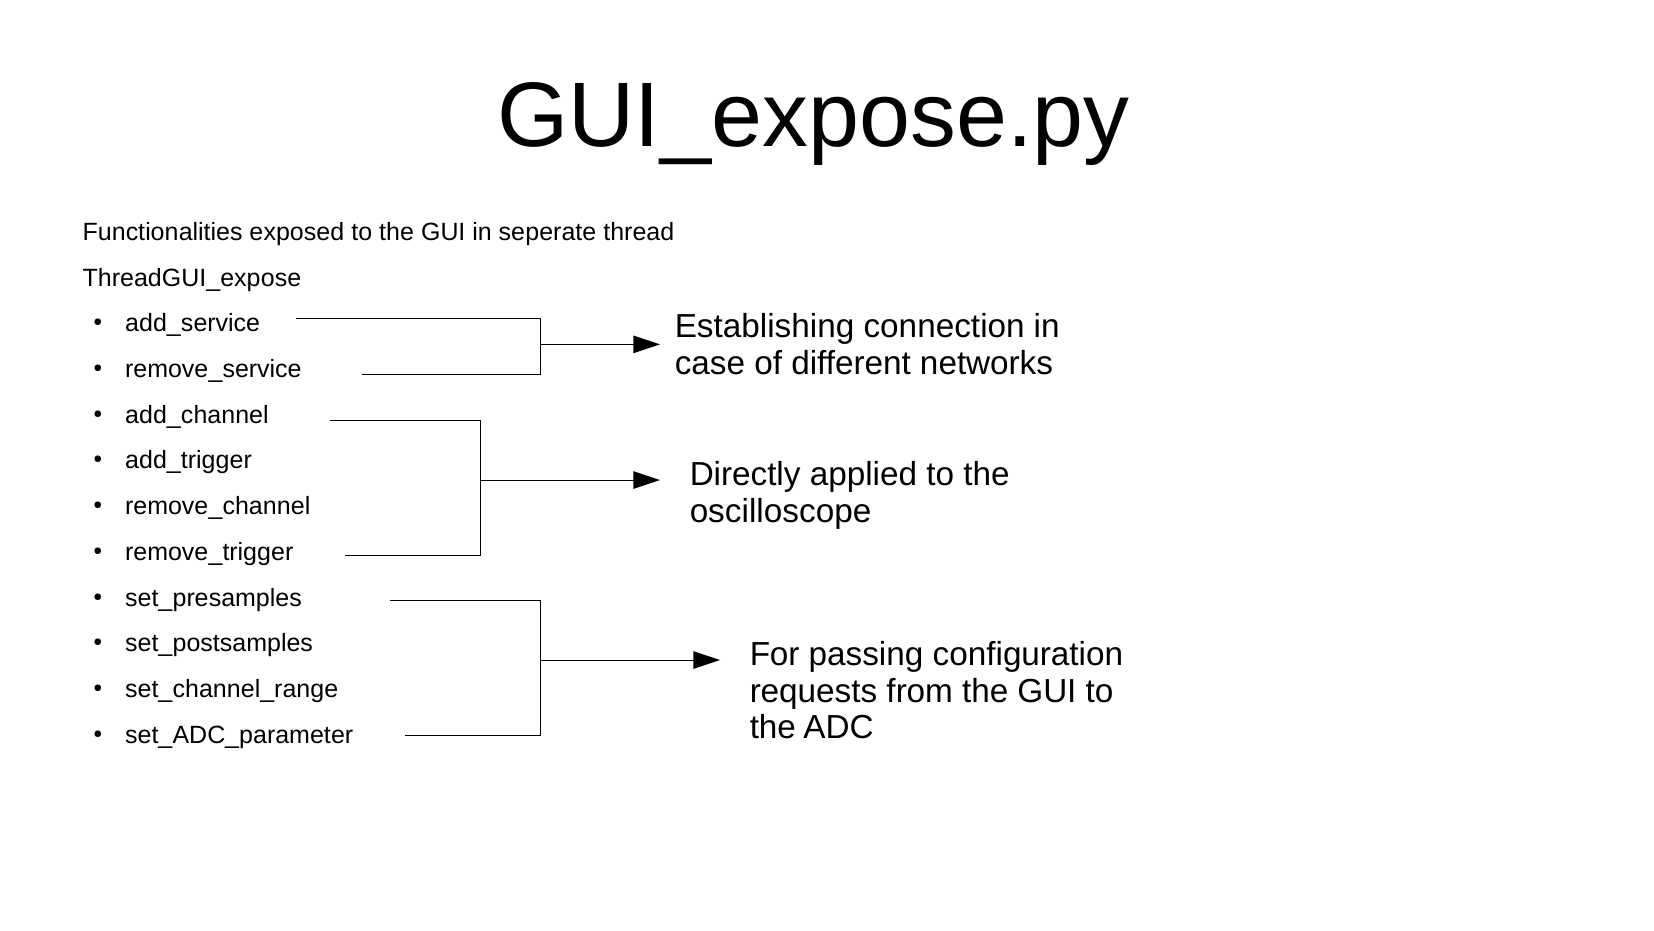

# GUI_expose.py
Functionalities exposed to the GUI in seperate thread
ThreadGUI_expose
add_service
remove_service
add_channel
add_trigger
remove_channel
remove_trigger
set_presamples
set_postsamples
set_channel_range
set_ADC_parameter
Establishing connection in case of different networks
Directly applied to the oscilloscope
For passing configuration requests from the GUI to the ADC